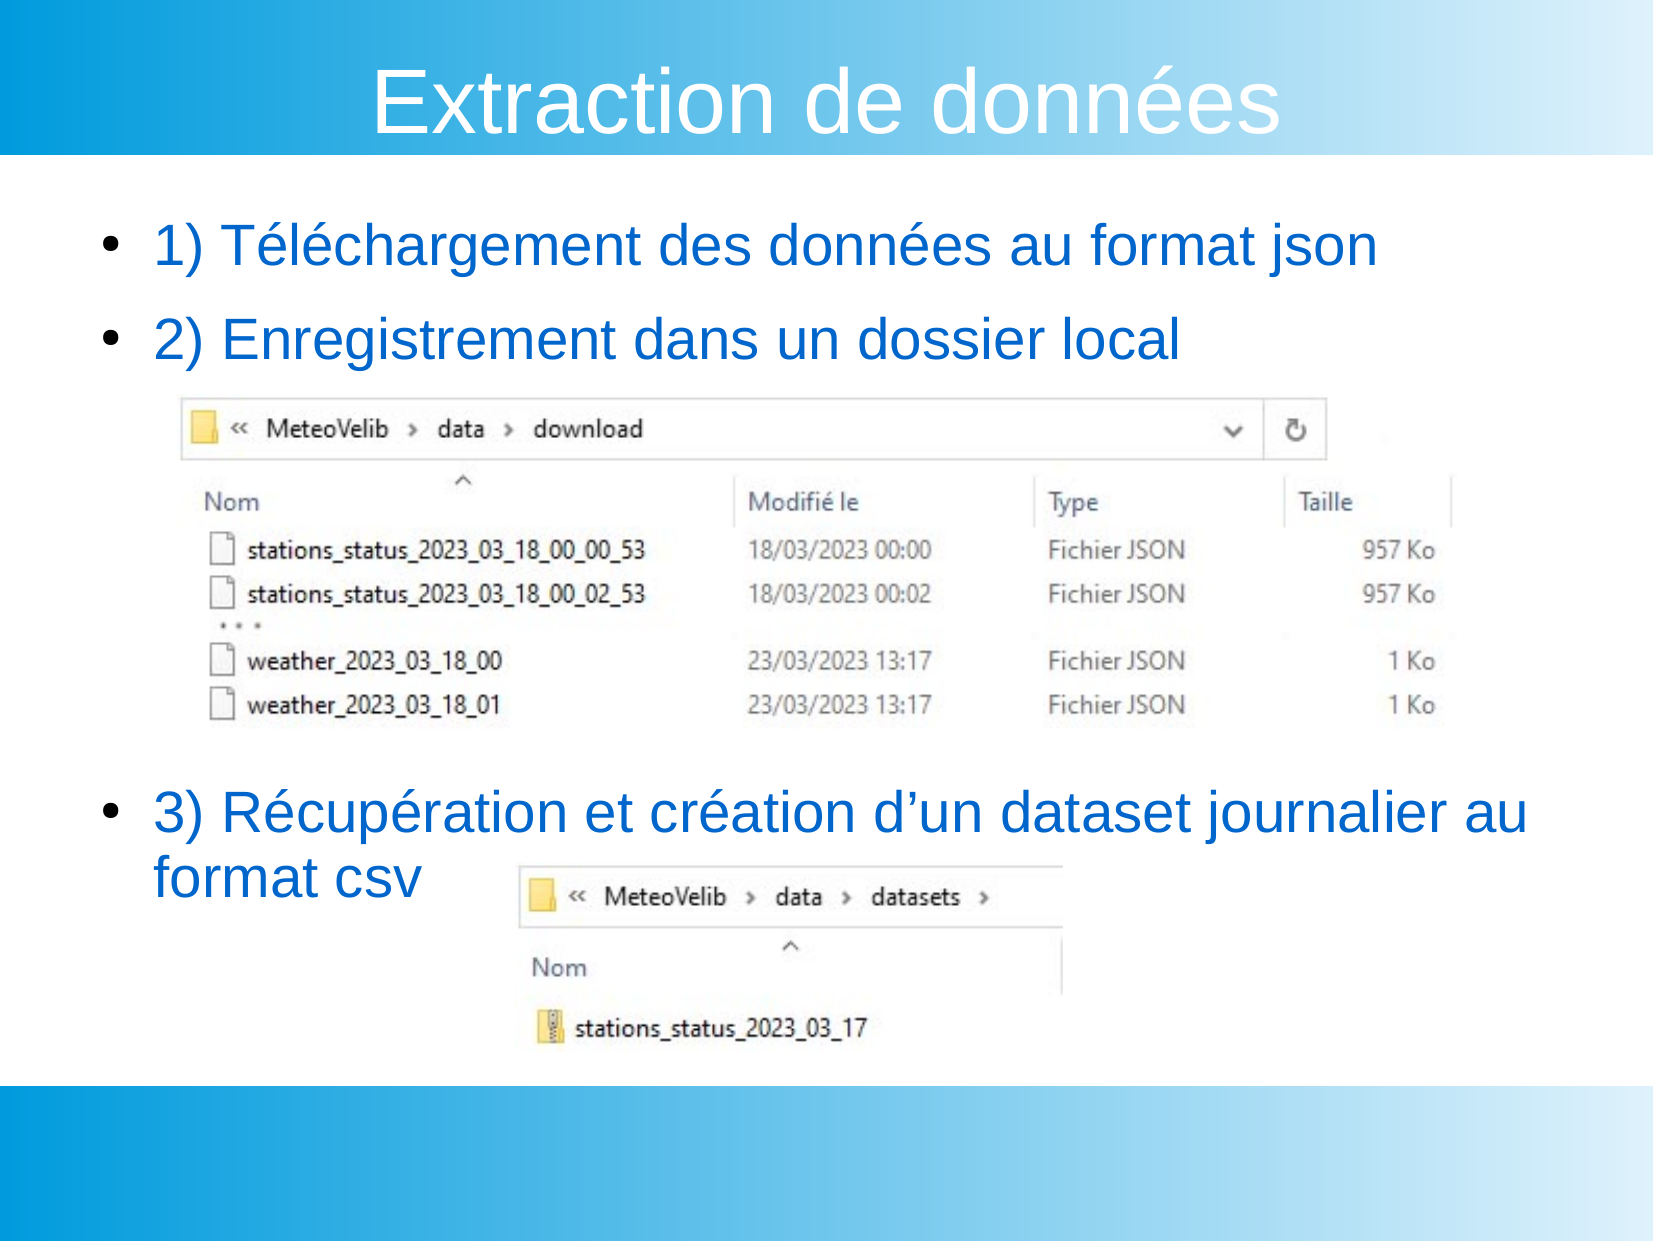

# Extraction de données
1) Téléchargement des données au format json
2) Enregistrement dans un dossier local
3) Récupération et création d’un dataset journalier au format csv